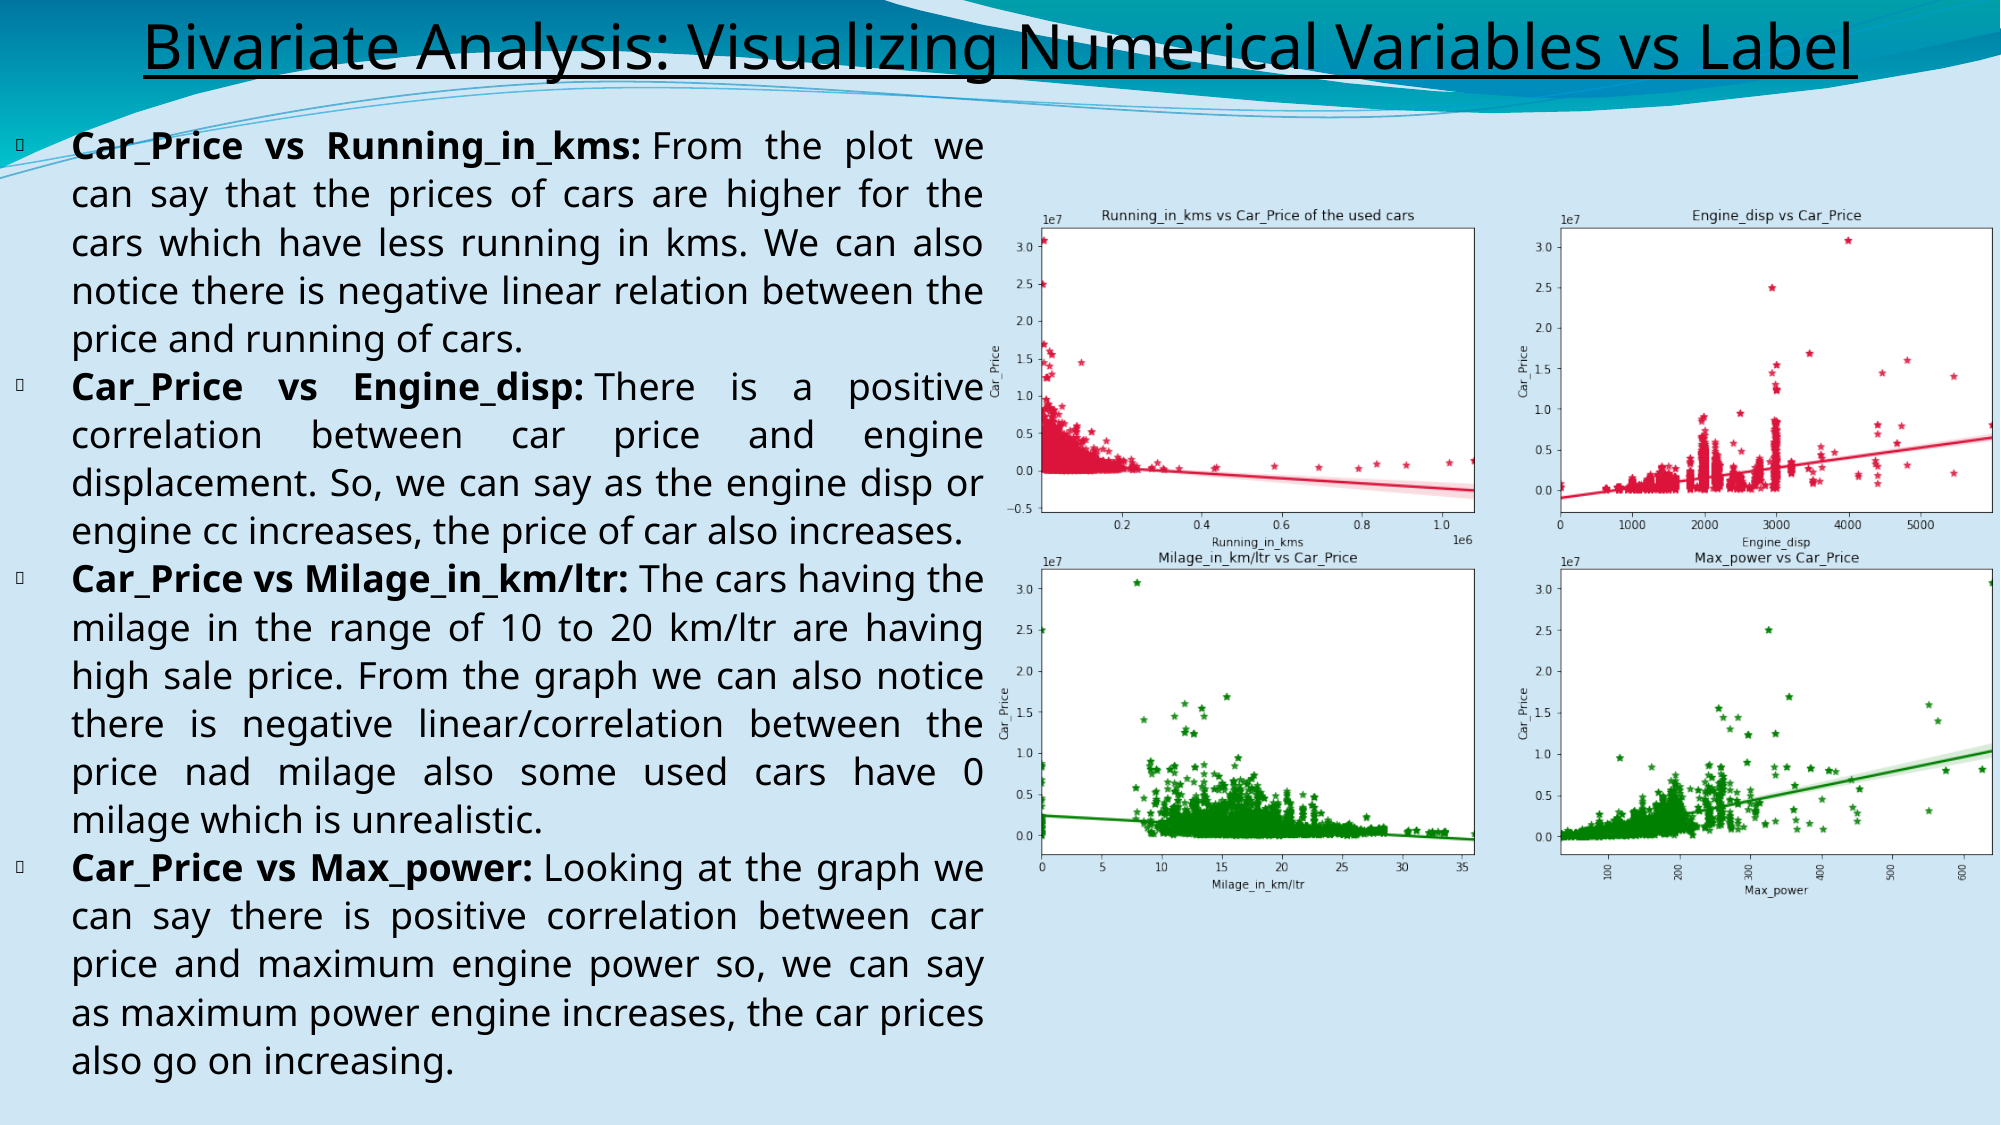

Bivariate Analysis: Visualizing Numerical Variables vs Label
Car_Price vs Running_in_kms: From the plot we can say that the prices of cars are higher for the cars which have less running in kms. We can also notice there is negative linear relation between the price and running of cars.
Car_Price vs Engine_disp: There is a positive correlation between car price and engine displacement. So, we can say as the engine disp or engine cc increases, the price of car also increases.
Car_Price vs Milage_in_km/ltr: The cars having the milage in the range of 10 to 20 km/ltr are having high sale price. From the graph we can also notice there is negative linear/correlation between the price nad milage also some used cars have 0 milage which is unrealistic.
Car_Price vs Max_power: Looking at the graph we can say there is positive correlation between car price and maximum engine power so, we can say as maximum power engine increases, the car prices also go on increasing.